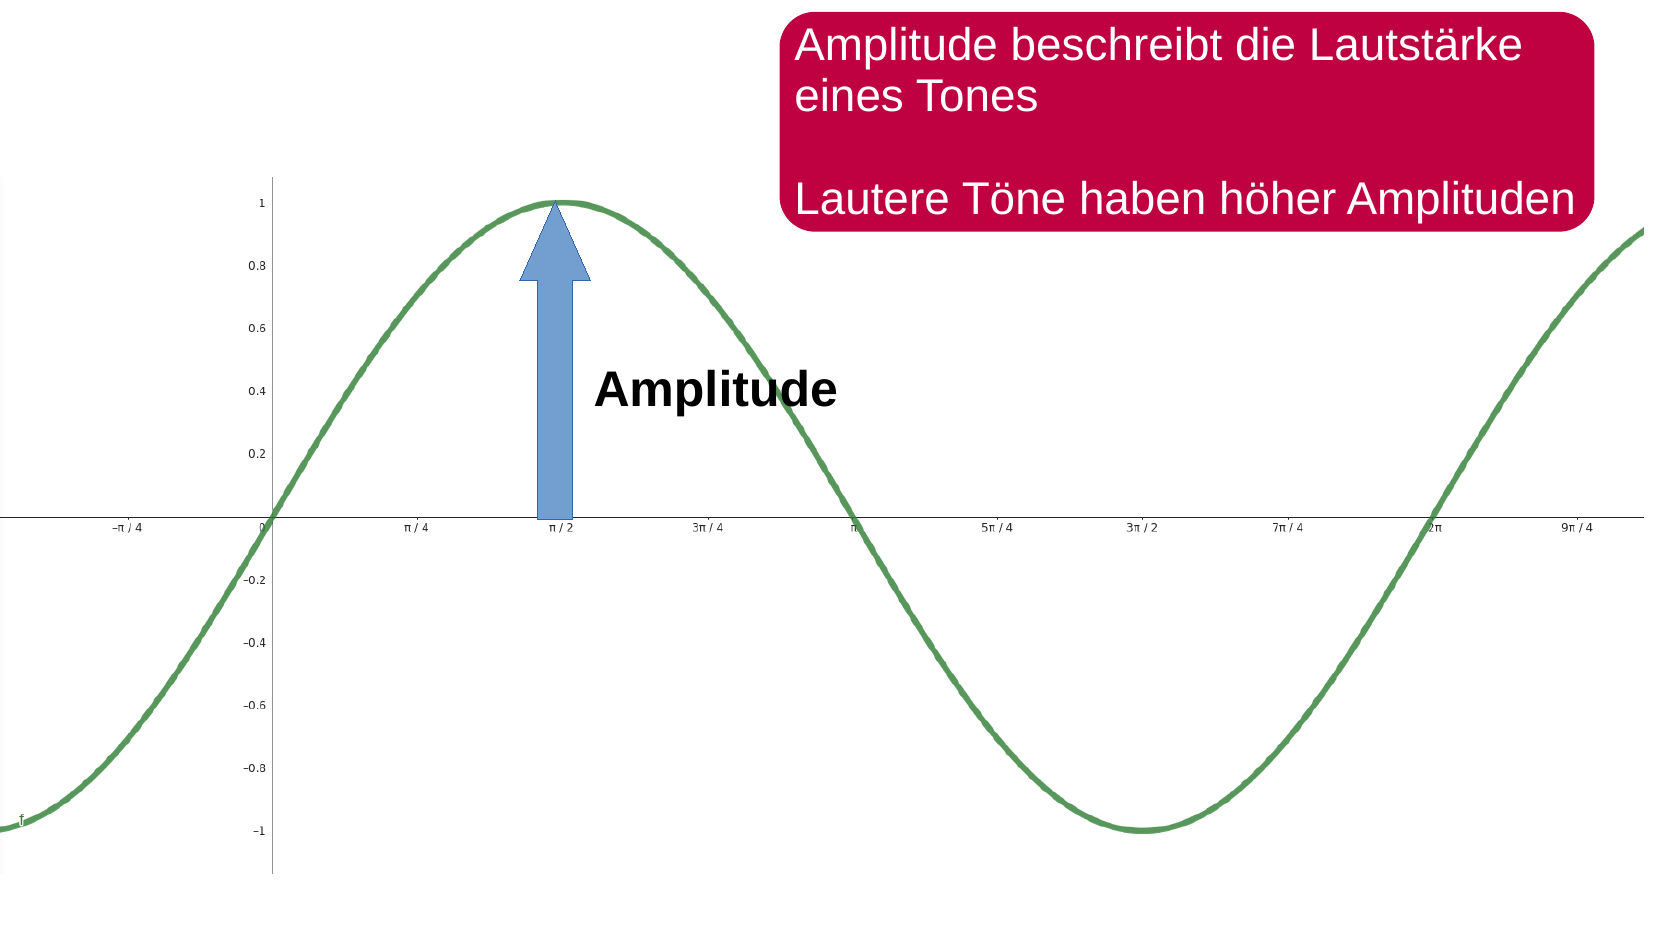

Amplitude beschreibt die Lautstärke eines Tones
Lautere Töne haben höher Amplituden
#
Amplitude